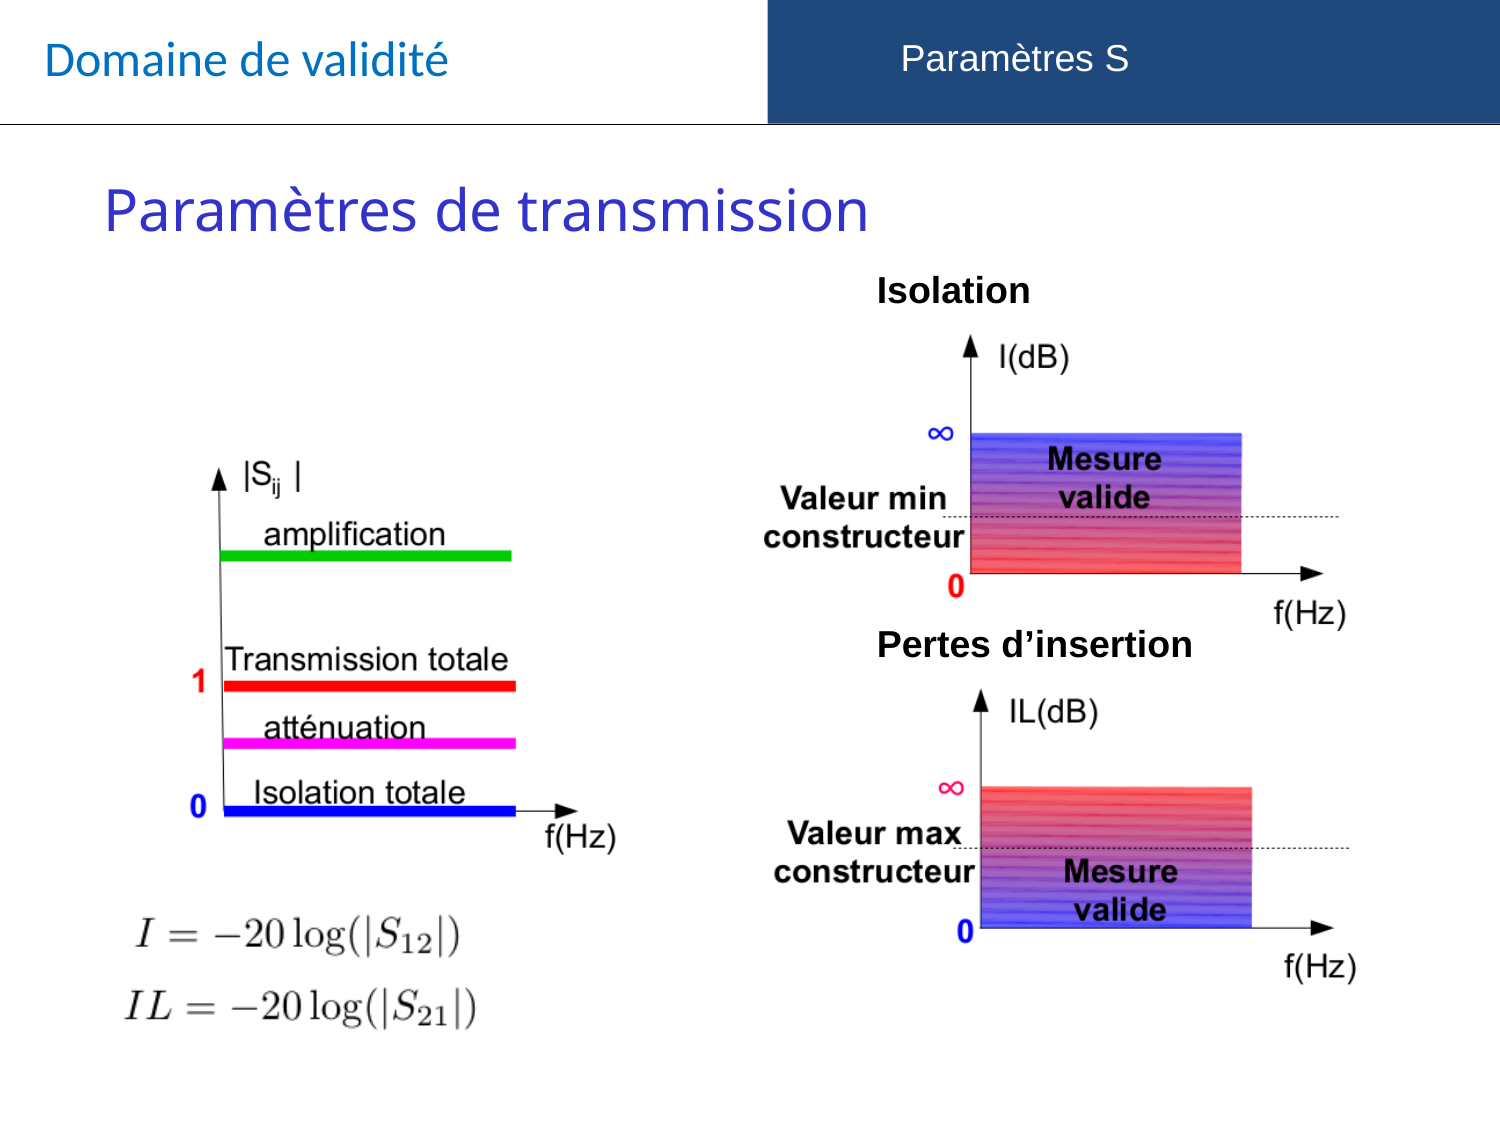

DUT GEII
Domaine de validité
Paramètres S
Paramètres de transmission
Isolation
Pertes d’insertion